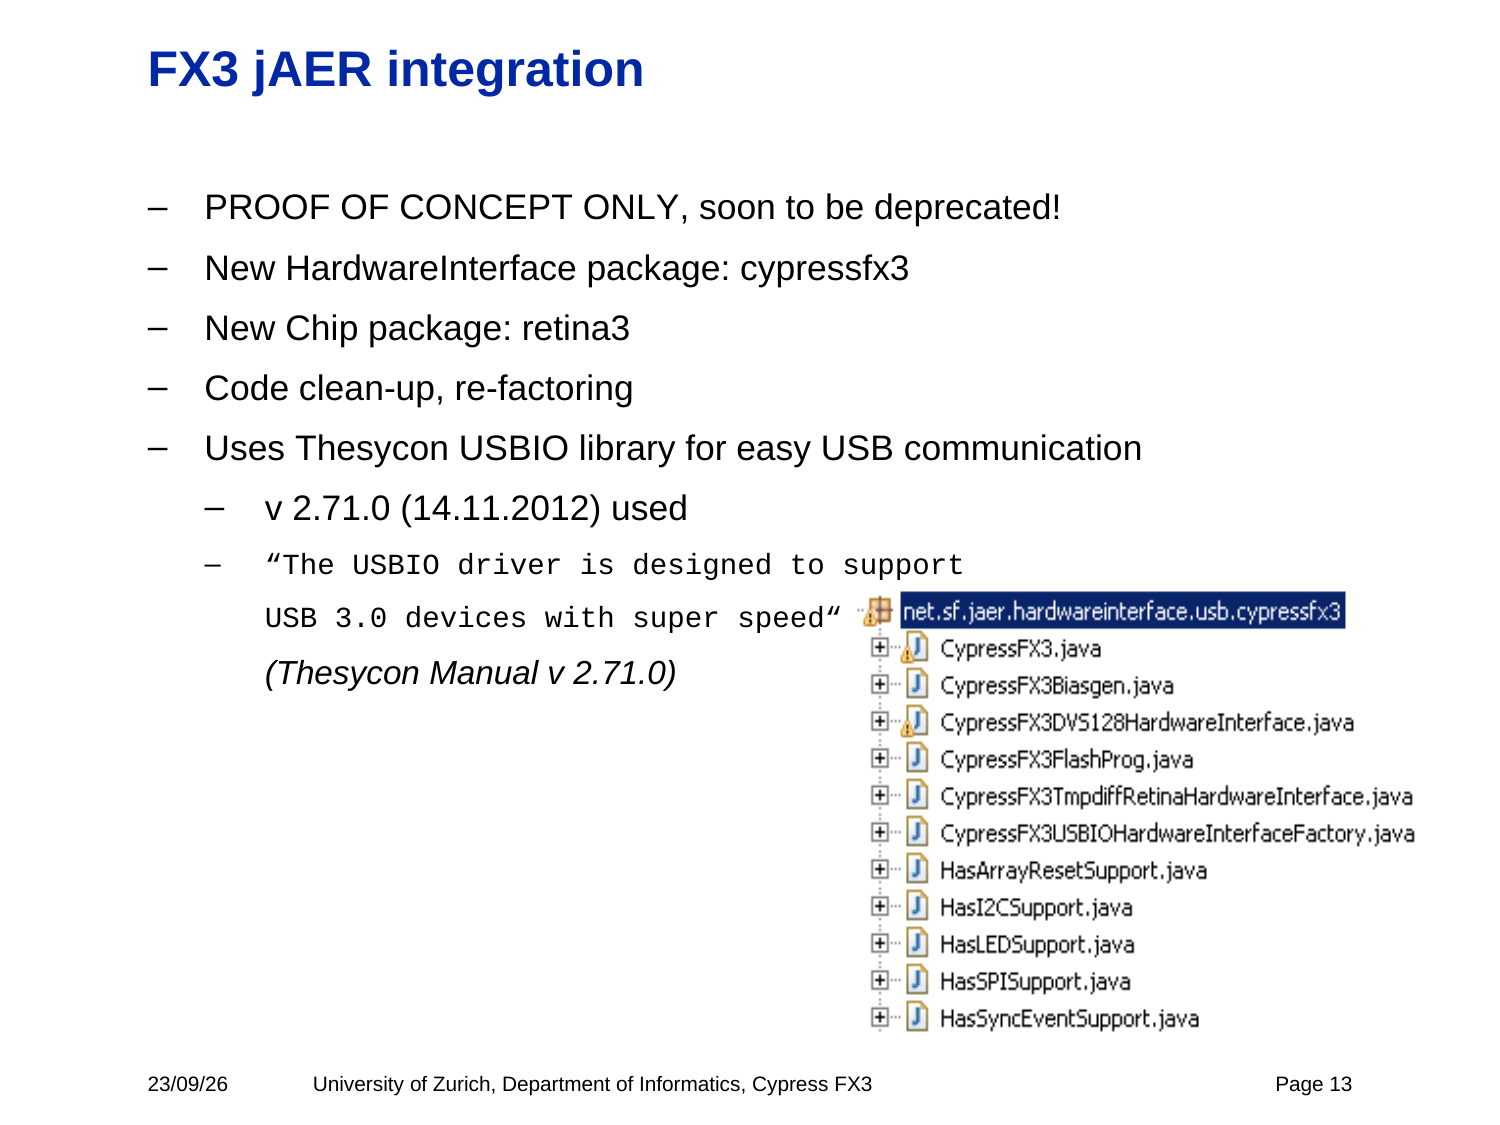

# FX3 jAER integration
PROOF OF CONCEPT ONLY, soon to be deprecated!
New HardwareInterface package: cypressfx3
New Chip package: retina3
Code clean-up, re-factoring
Uses Thesycon USBIO library for easy USB communication
v 2.71.0 (14.11.2012) used
“The USBIO driver is designed to support
USB 3.0 devices with super speed“
(Thesycon Manual v 2.71.0)
University of Zurich, Department of Informatics, Cypress FX3
13